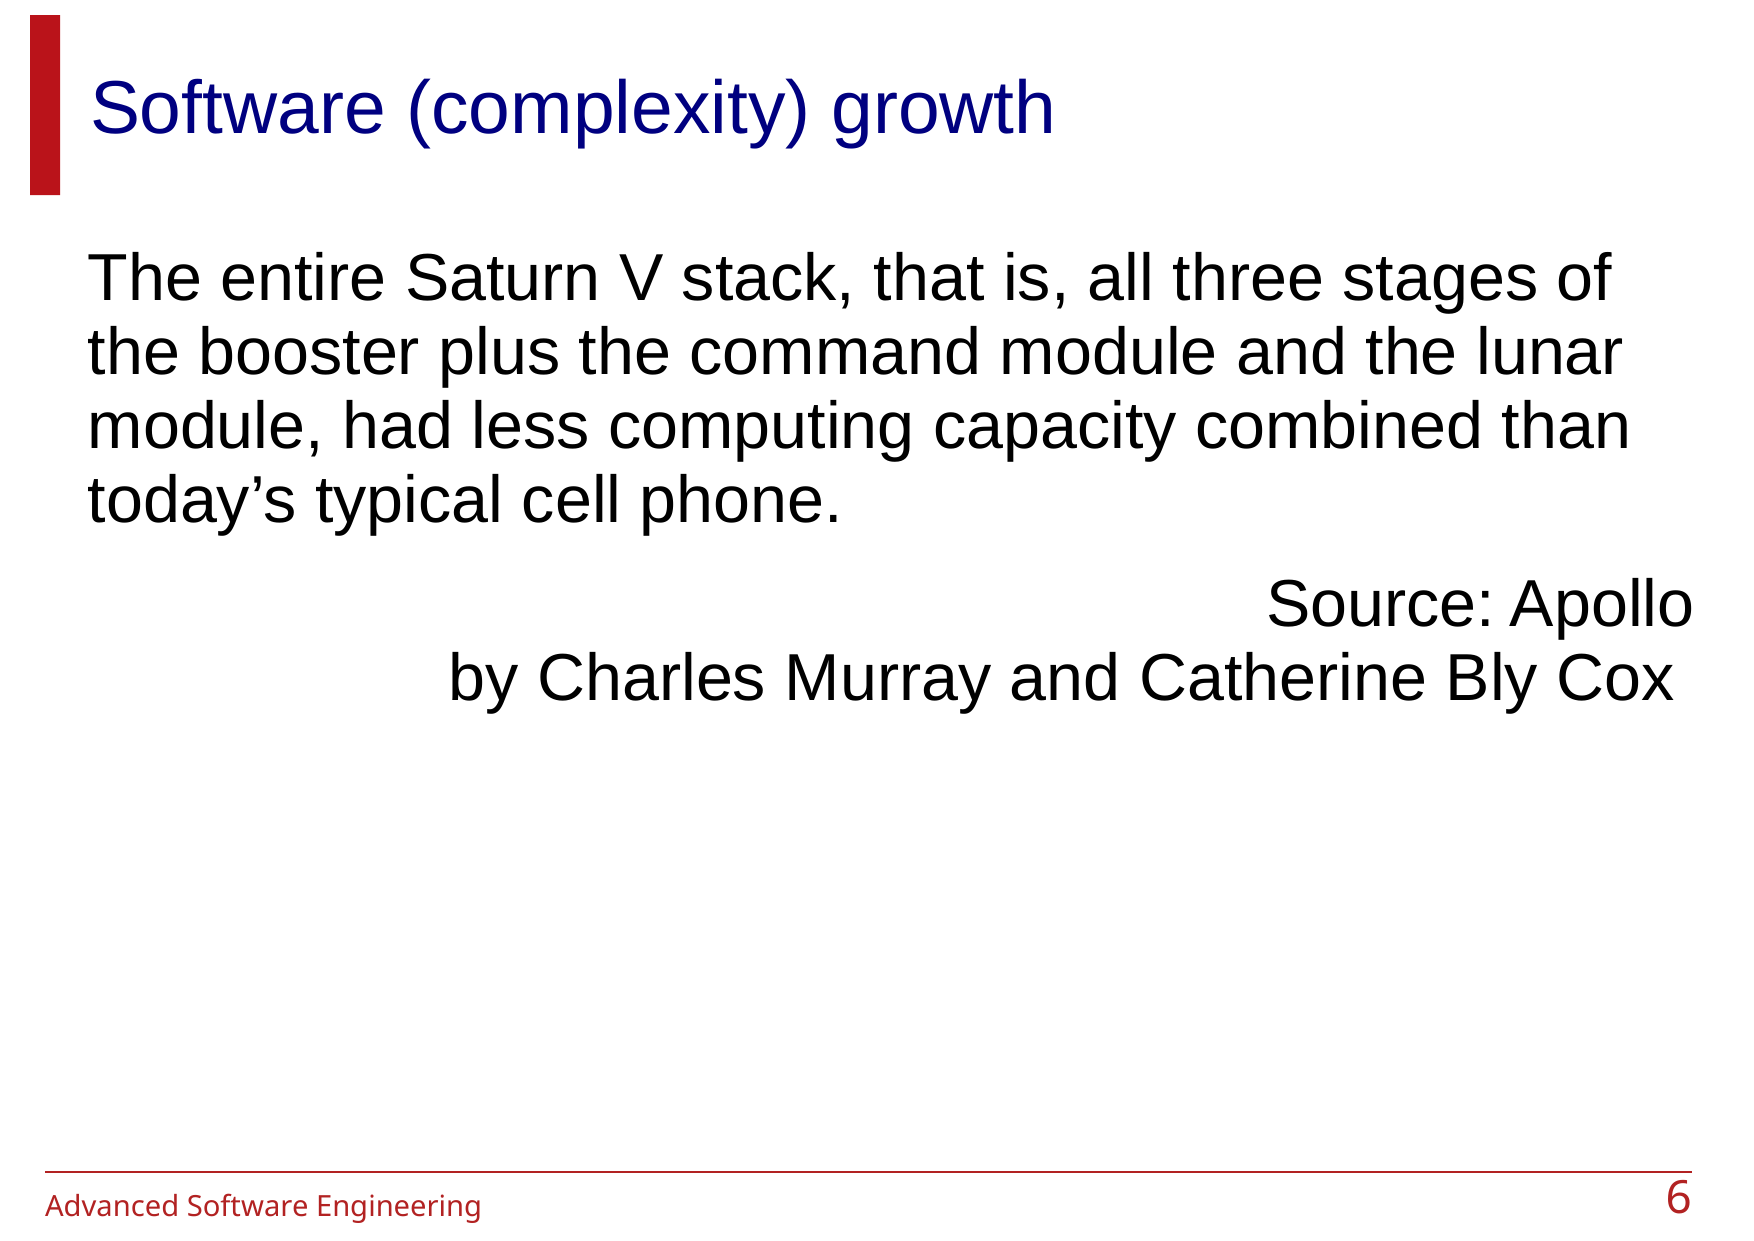

Software (complexity) growth
# The entire Saturn V stack, that is, all three stages of the booster plus the command module and the lunar module, had less computing capacity combined than today’s typical cell phone.
Source: Apollo
by Charles Murray and Catherine Bly Cox
6
Advanced Software Engineering